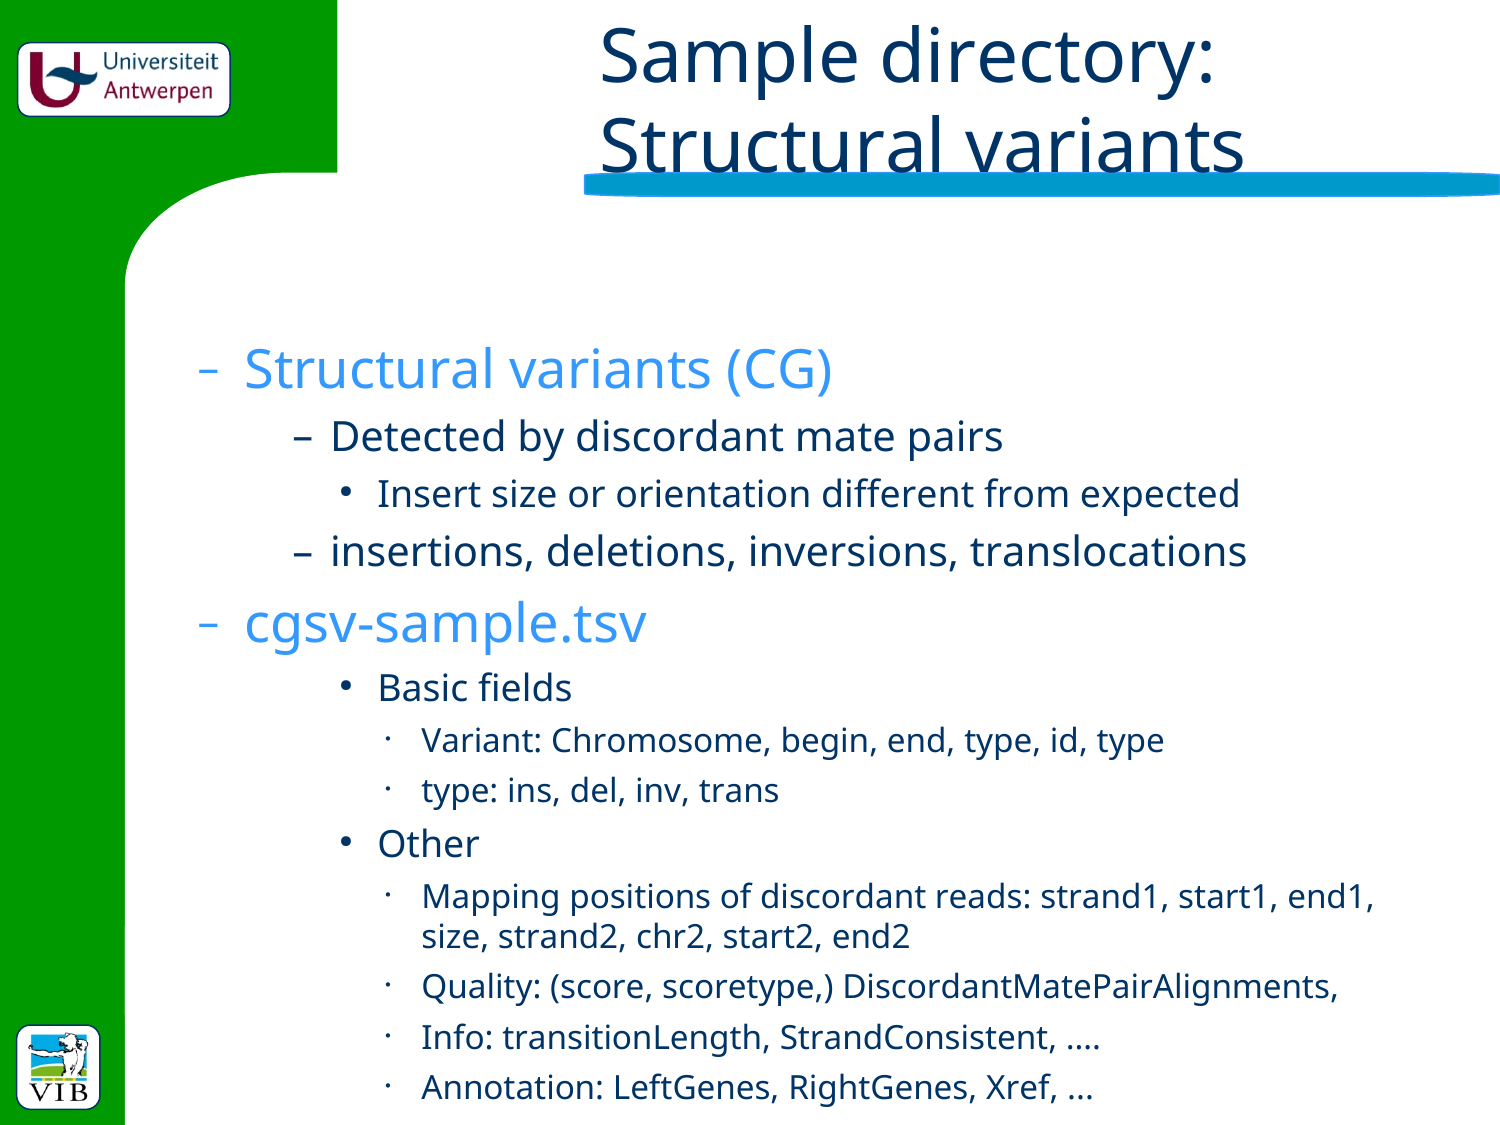

# Sample directory: Structural variants
Structural variants (CG)
Detected by discordant mate pairs
Insert size or orientation different from expected
insertions, deletions, inversions, translocations
cgsv-sample.tsv
Basic fields
Variant: Chromosome, begin, end, type, id, type
type: ins, del, inv, trans
Other
Mapping positions of discordant reads: strand1, start1, end1, size, strand2, chr2, start2, end2
Quality: (score, scoretype,) DiscordantMatePairAlignments,
Info: transitionLength, StrandConsistent, ….
Annotation: LeftGenes, RightGenes, Xref, ...